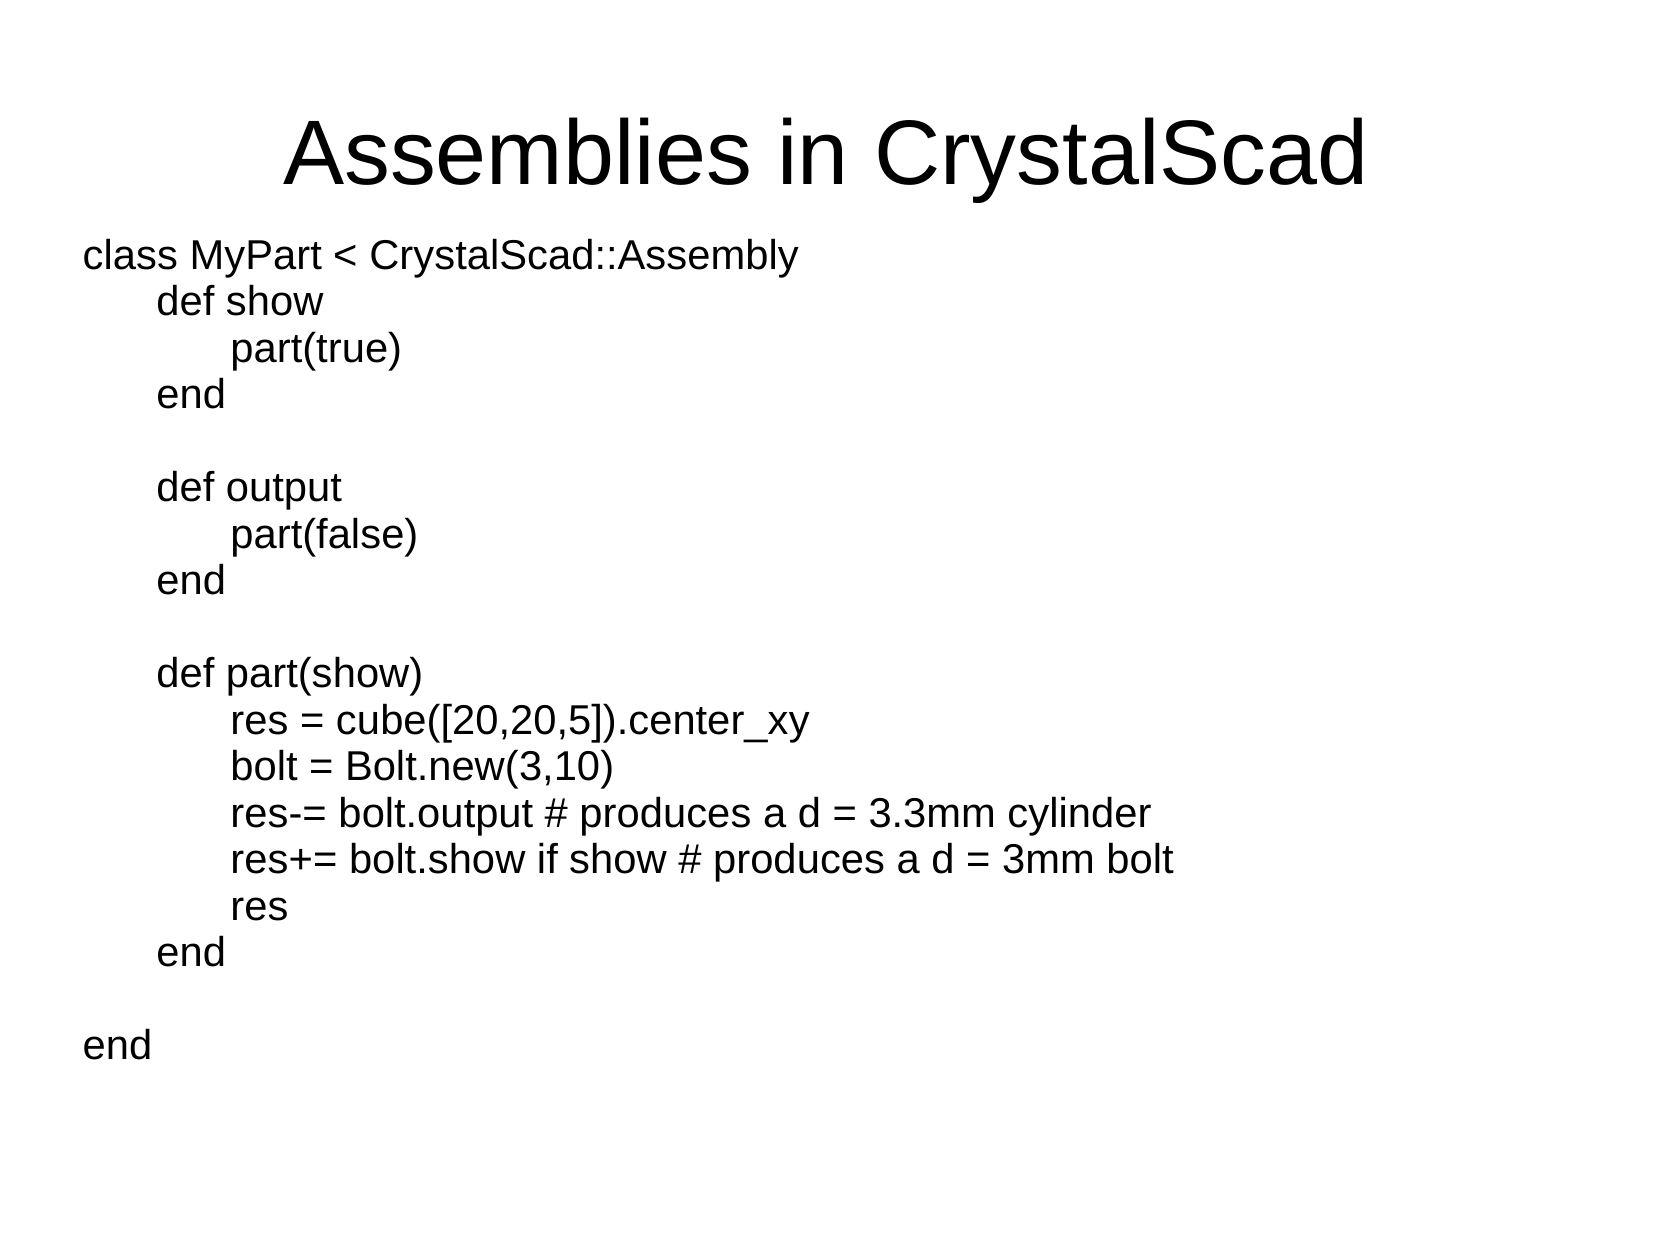

# Assemblies in CrystalScad
class MyPart < CrystalScad::Assembly
	def show
		part(true)
	end
	def output
		part(false)
	end
	def part(show)
		res = cube([20,20,5]).center_xy
		bolt = Bolt.new(3,10)
		res-= bolt.output # produces a d = 3.3mm cylinder
		res+= bolt.show if show # produces a d = 3mm bolt
		res
	end
end